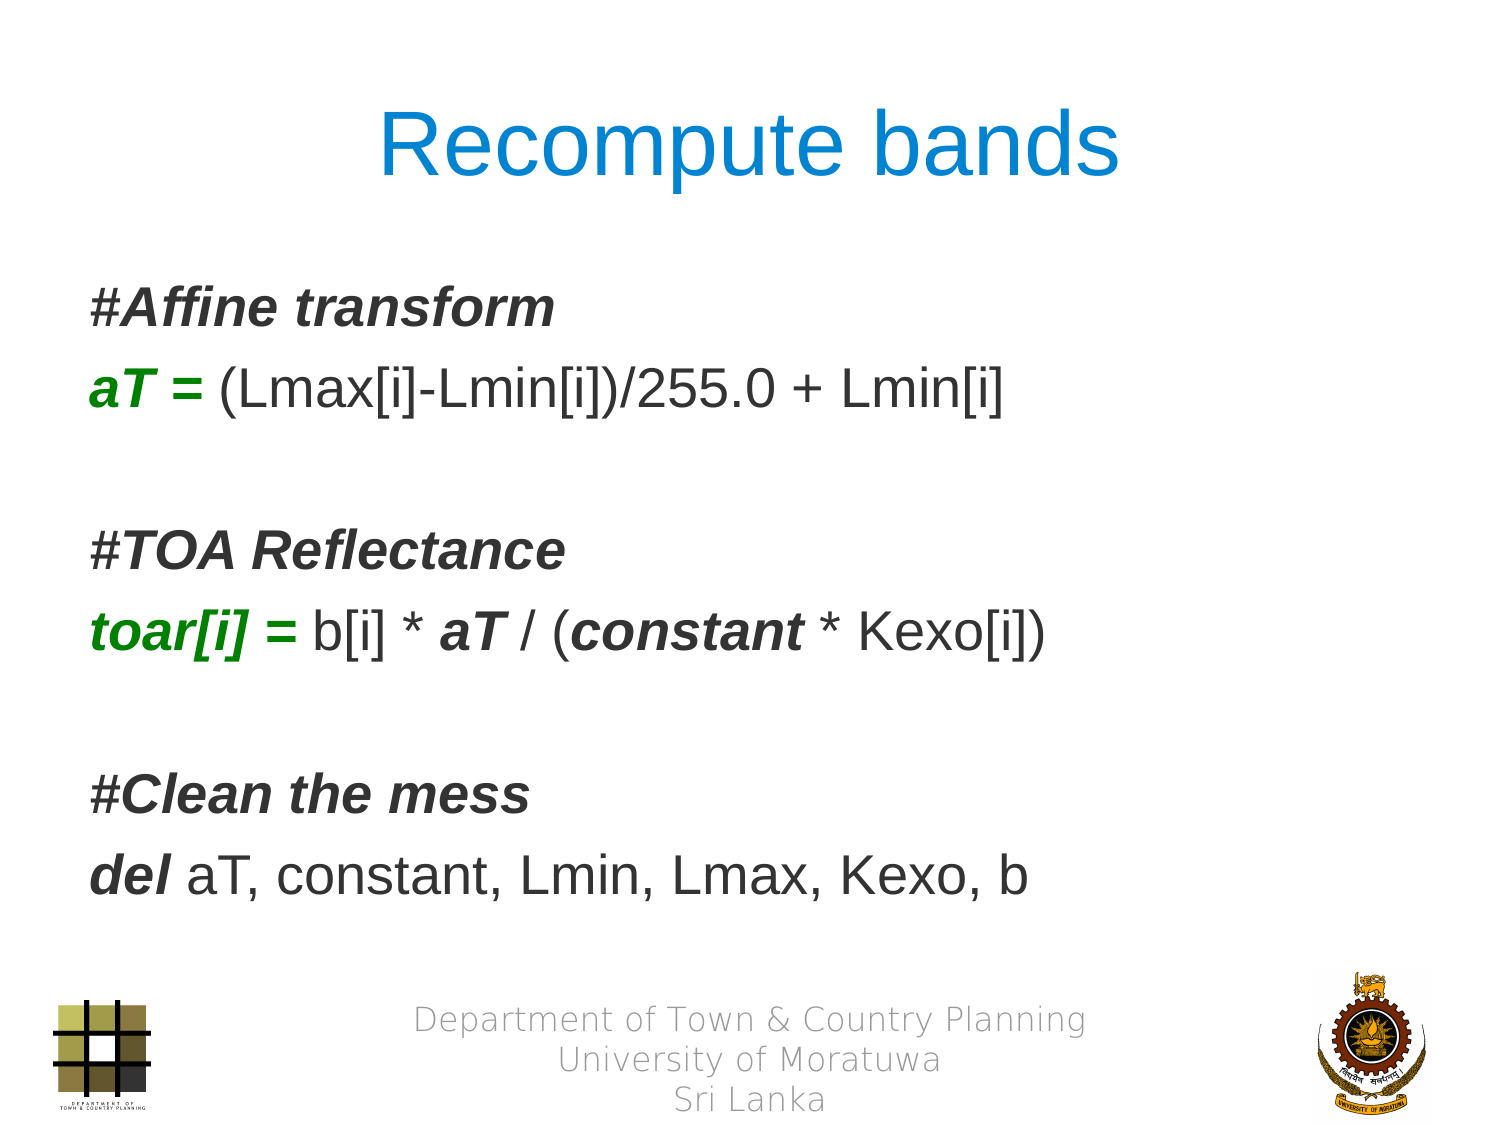

# Recompute bands
#Affine transform
aT = (Lmax[i]-Lmin[i])/255.0 + Lmin[i]
#TOA Reflectance
toar[i] = b[i] * aT / (constant * Kexo[i])
#Clean the mess
del aT, constant, Lmin, Lmax, Kexo, b